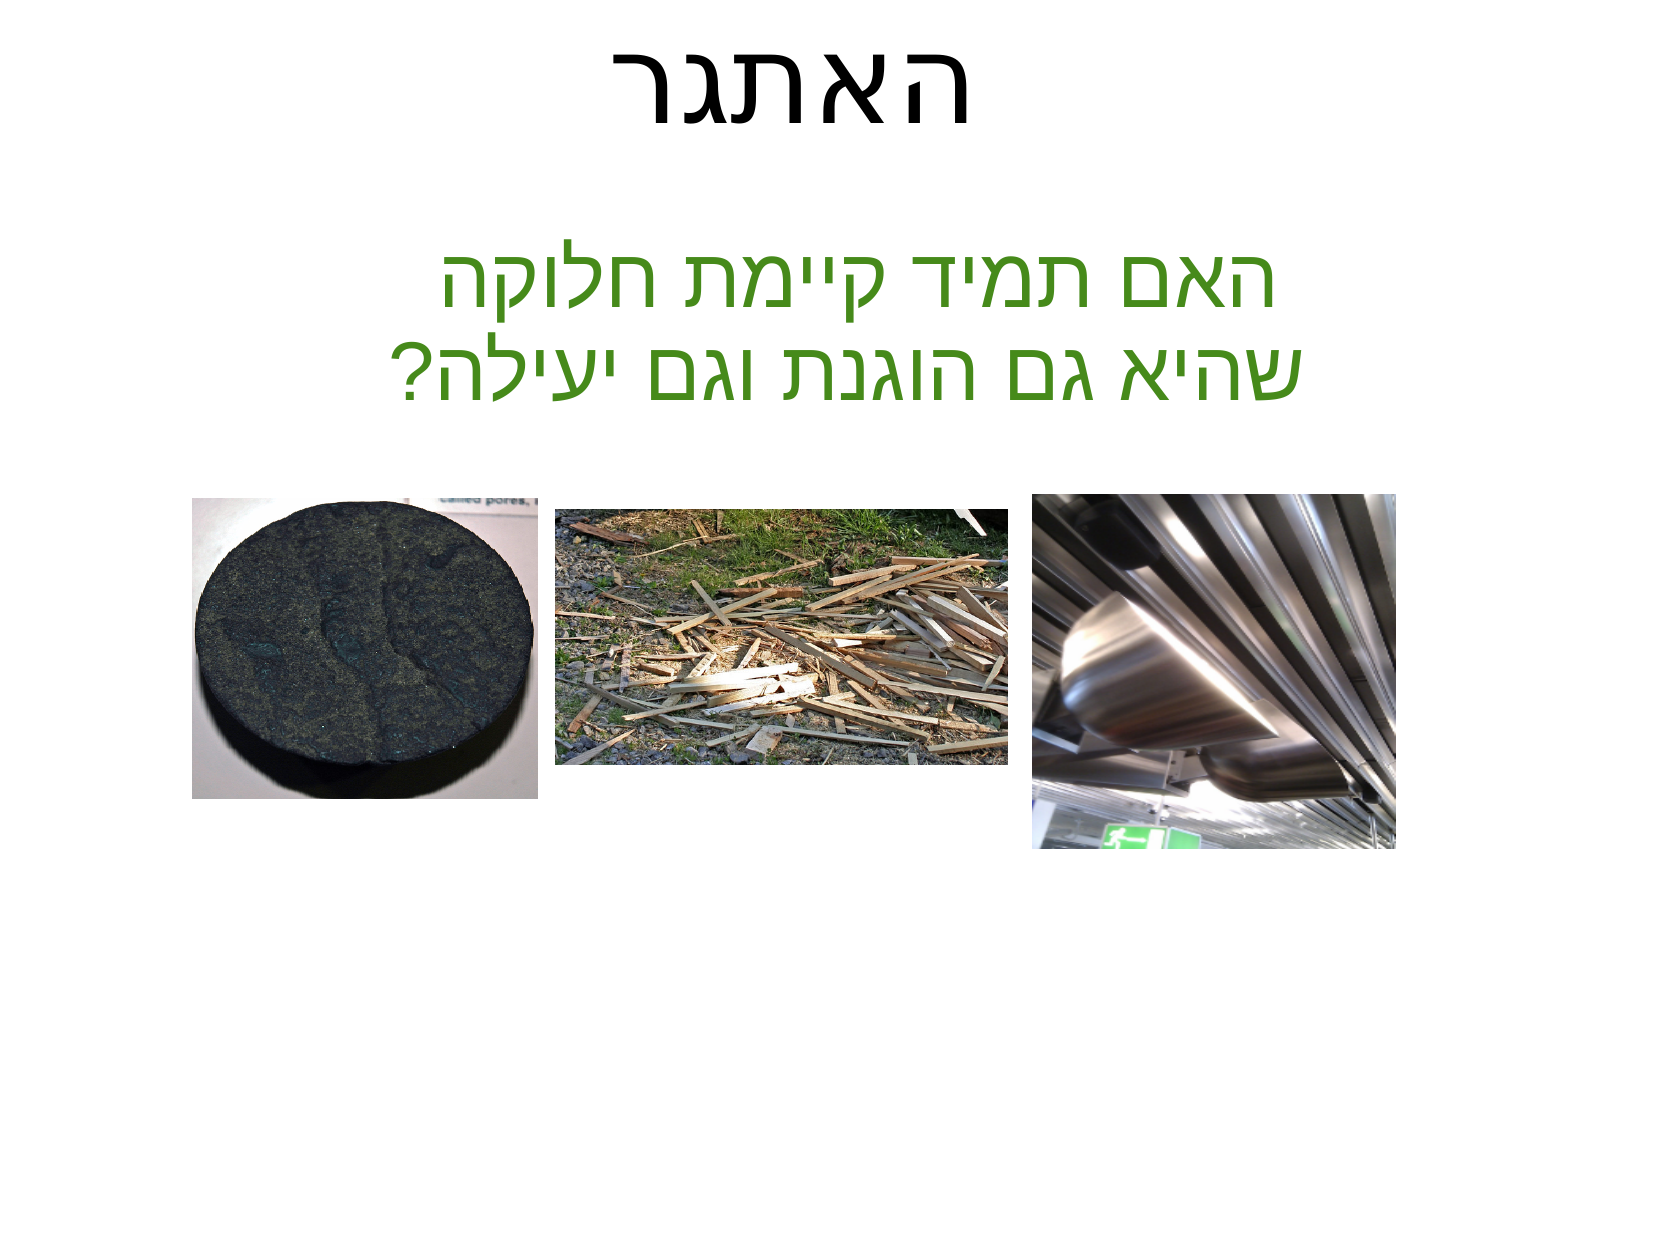

# האתגר
האם תמיד קיימת חלוקה
שהיא גם הוגנת וגם יעילה?